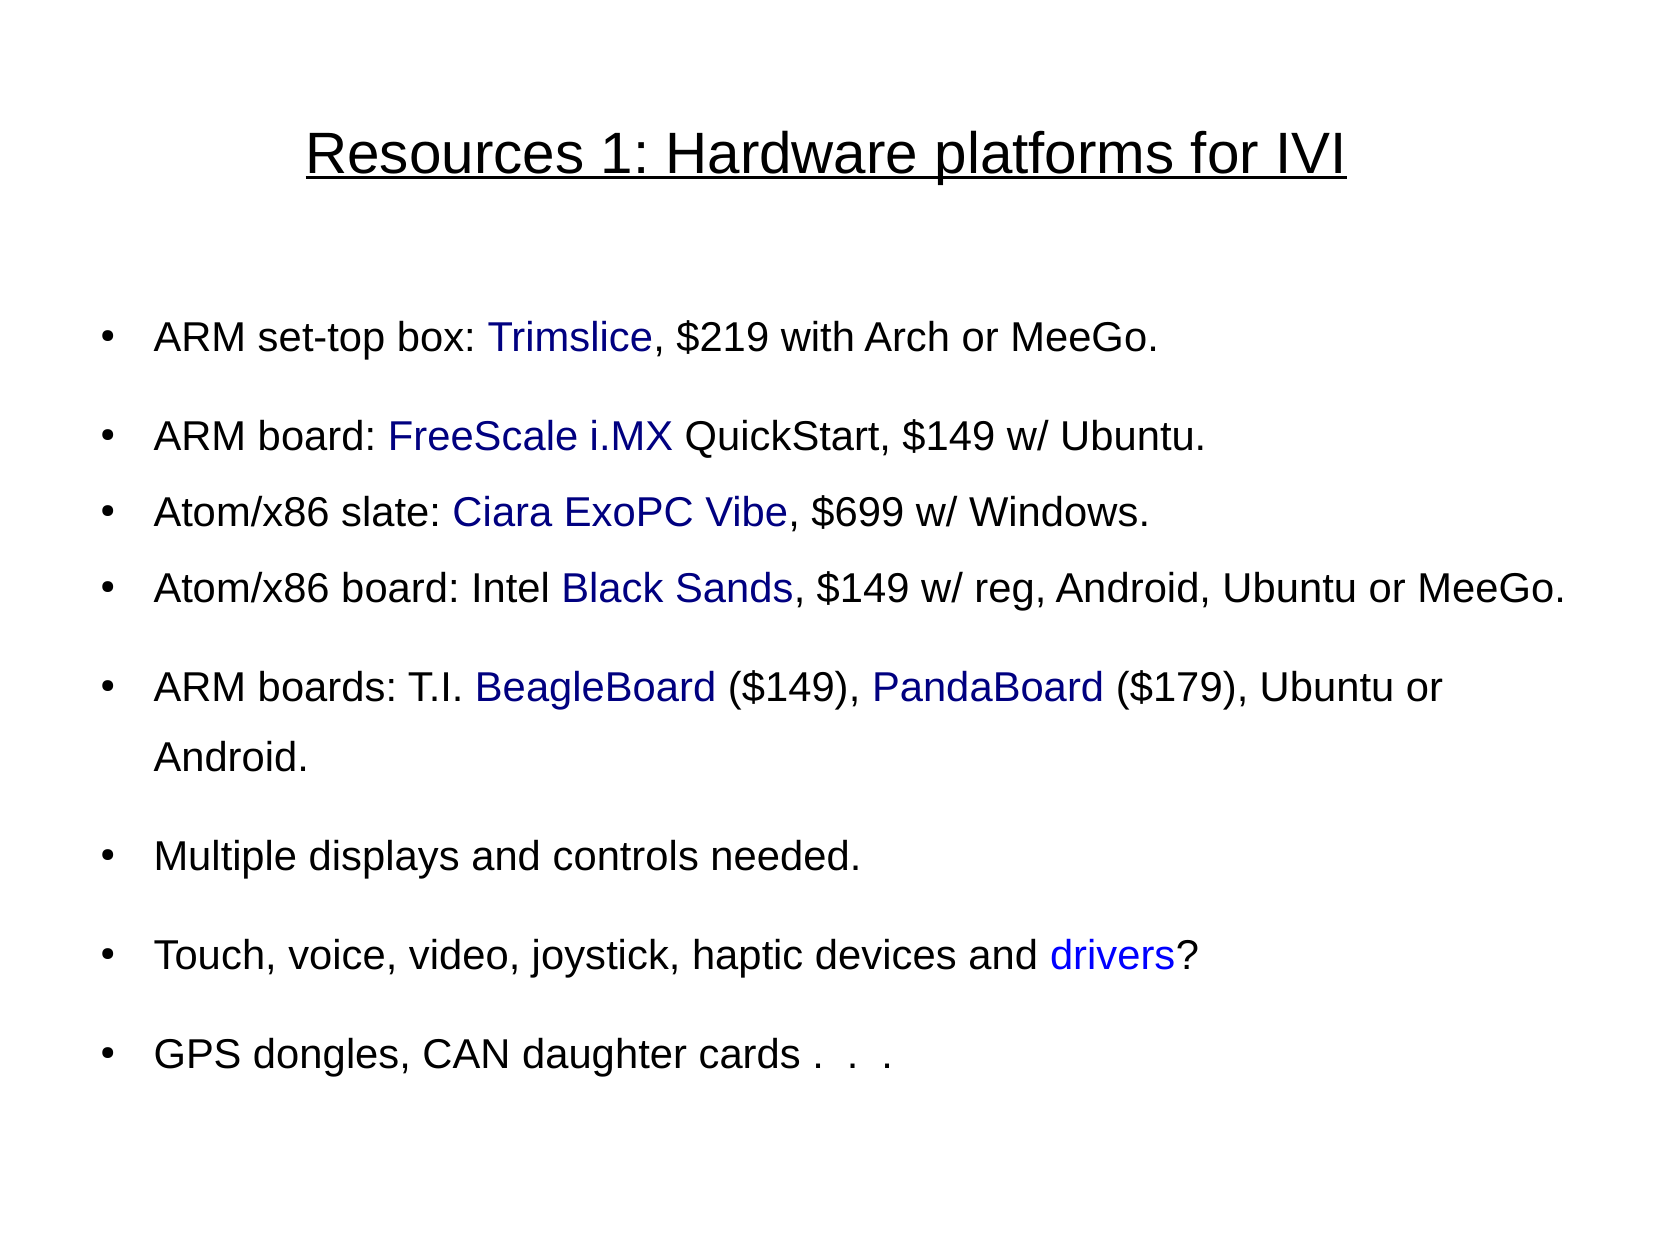

# Resources 1: Hardware platforms for IVI
ARM set-top box: Trimslice, $219 with Arch or MeeGo.
ARM board: FreeScale i.MX QuickStart, $149 w/ Ubuntu.
Atom/x86 slate: Ciara ExoPC Vibe, $699 w/ Windows.
Atom/x86 board: Intel Black Sands, $149 w/ reg, Android, Ubuntu or MeeGo.
ARM boards: T.I. BeagleBoard ($149), PandaBoard ($179), Ubuntu or Android.
Multiple displays and controls needed.
Touch, voice, video, joystick, haptic devices and drivers?
GPS dongles, CAN daughter cards . . .